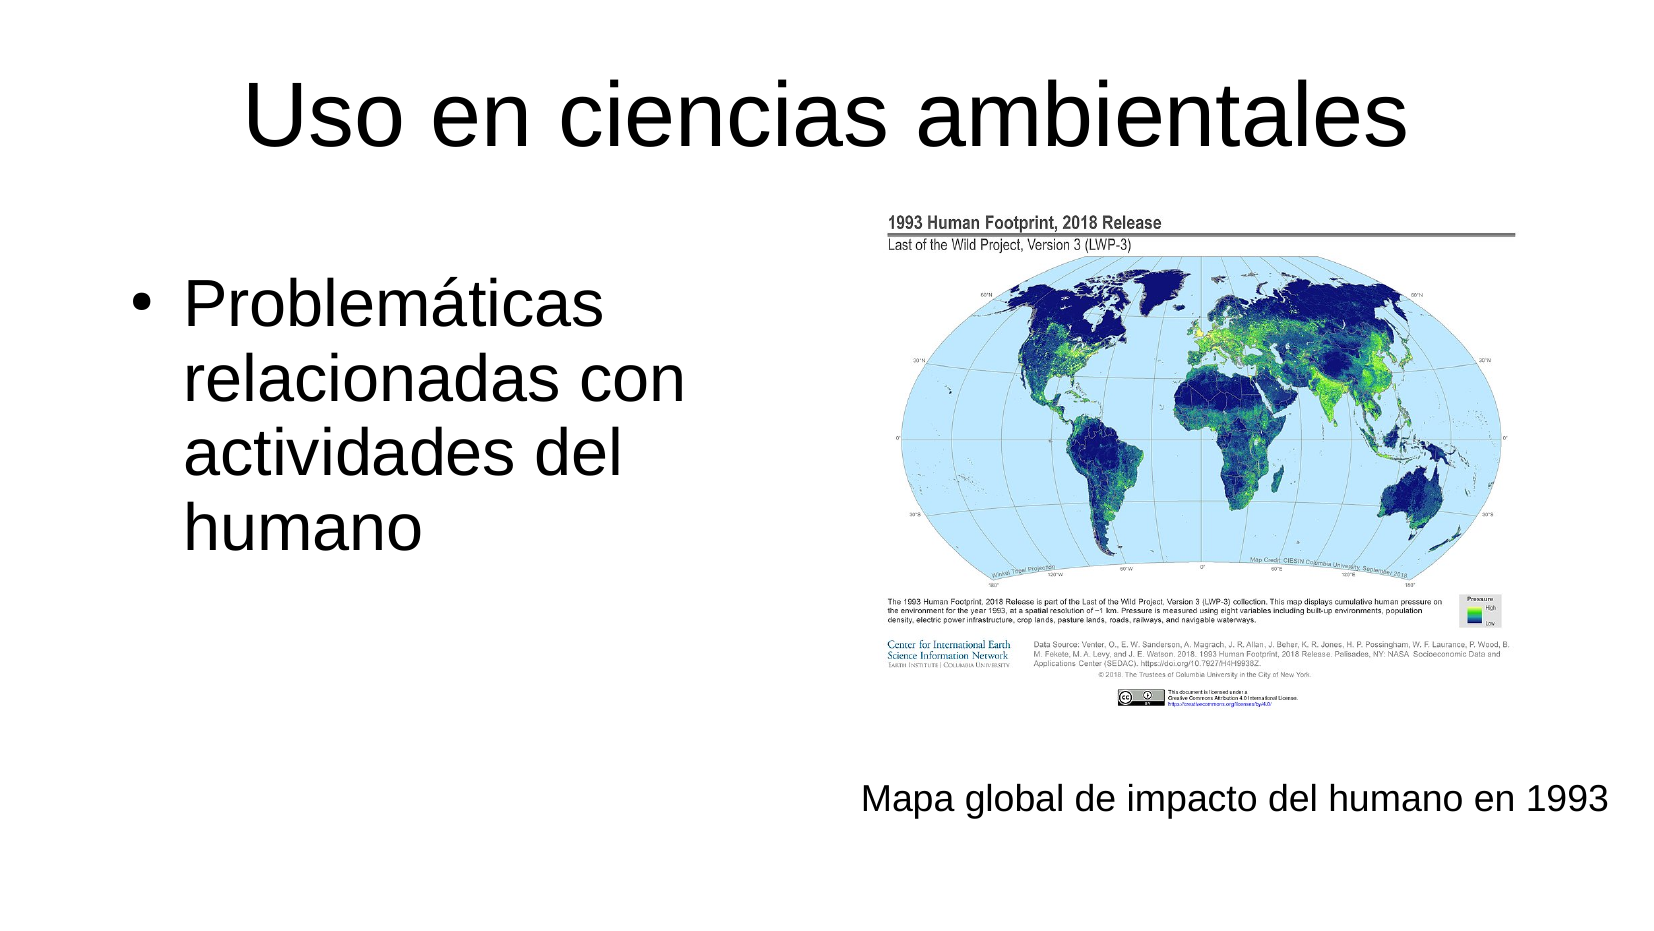

# Uso en ciencias ambientales
Problemáticas relacionadas con actividades del humano
Mapa global de impacto del humano en 1993